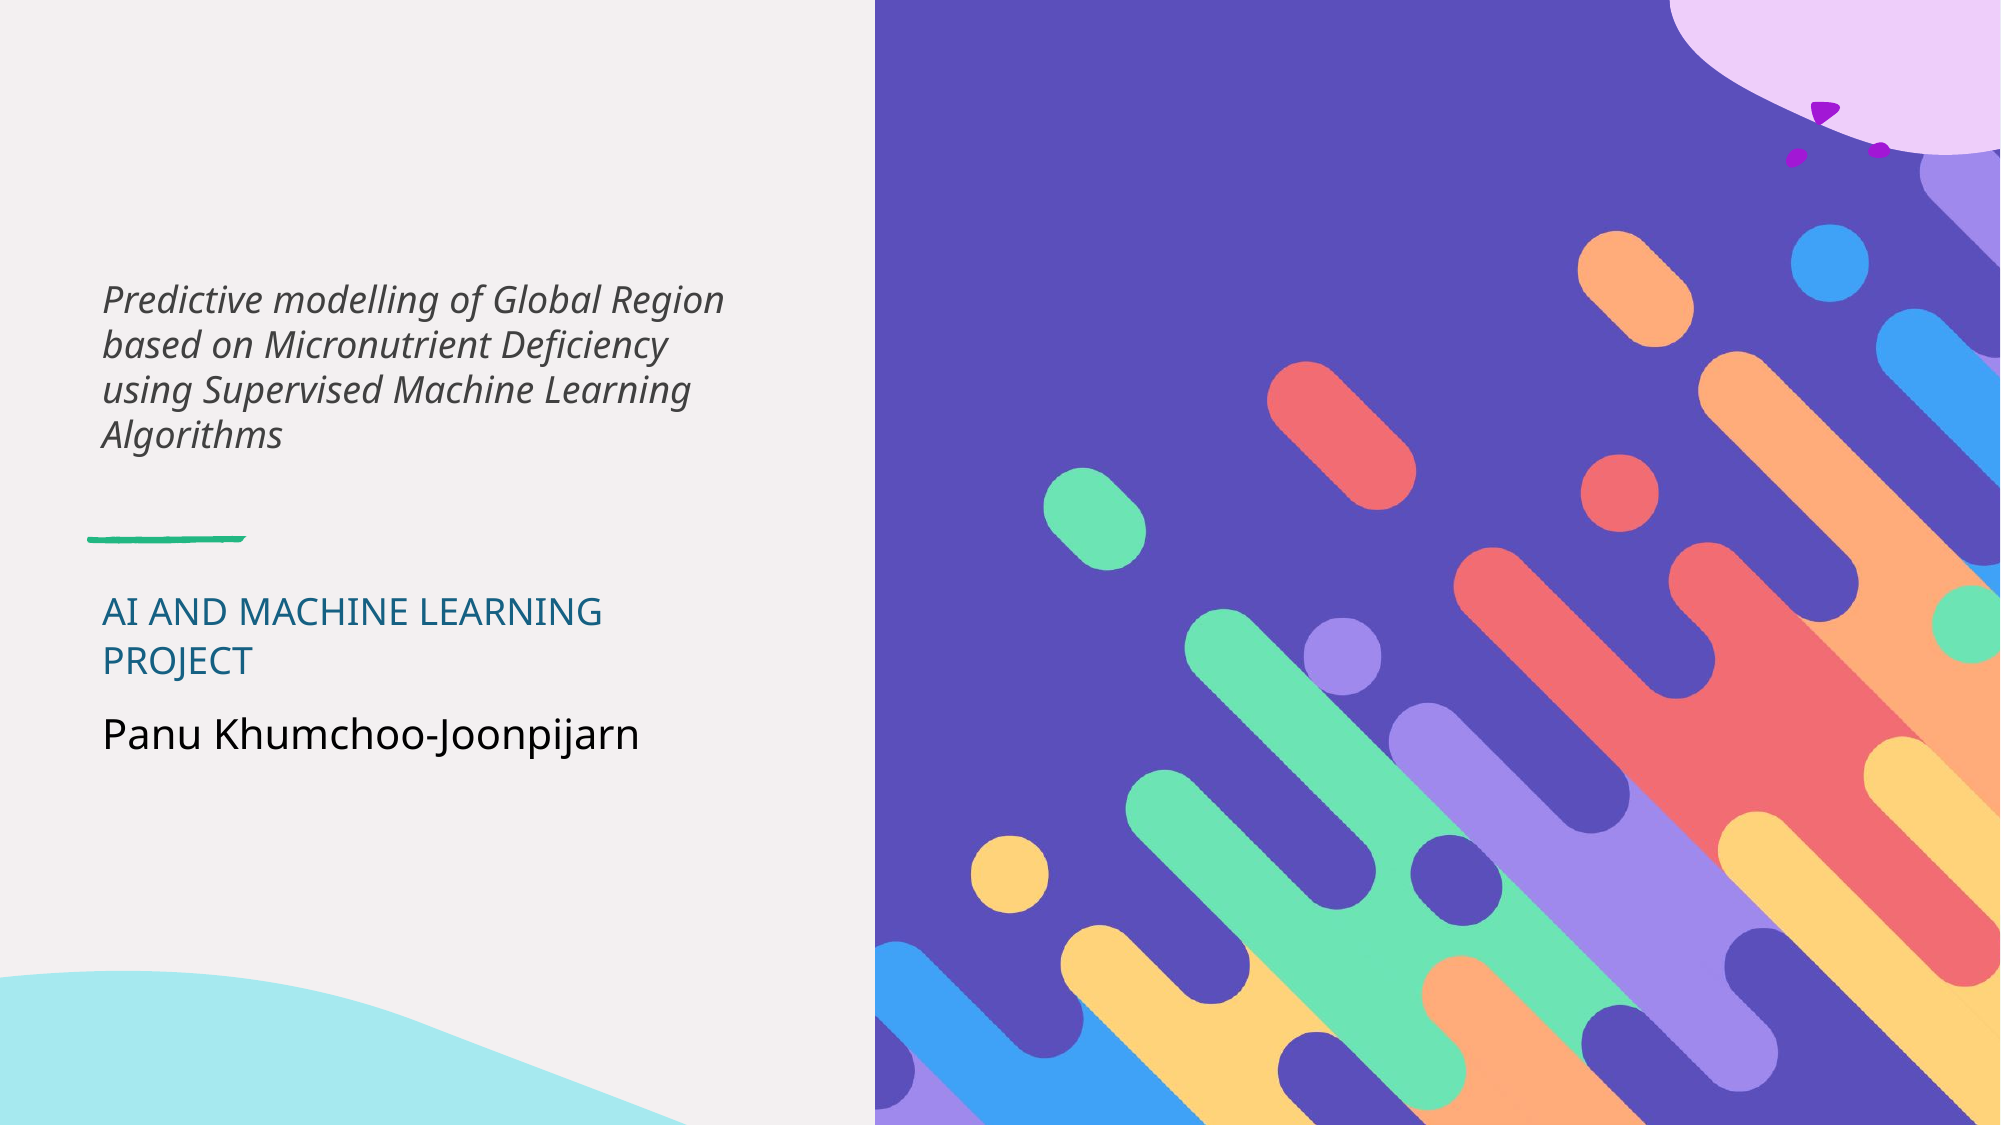

# Predictive modelling of Global Region based on Micronutrient Deficiency using Supervised Machine Learning Algorithms
AI and Machine Learning Project
Panu Khumchoo-Joonpijarn